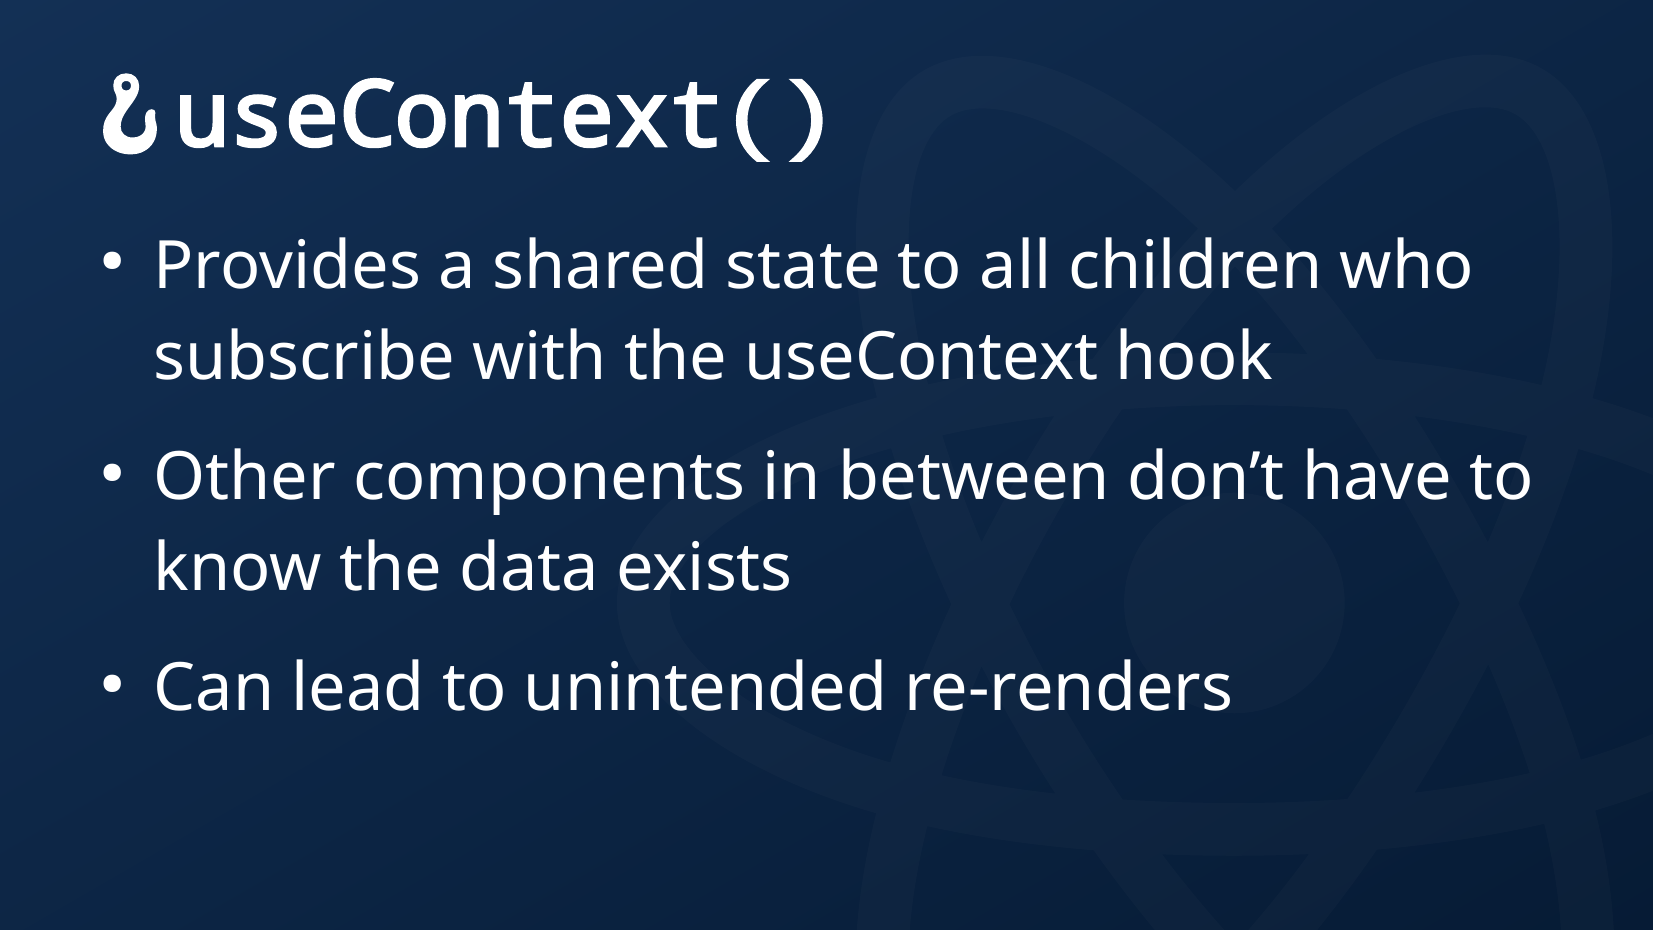

# 🪝useContext()
Provides a shared state to all children who subscribe with the useContext hook
Other components in between don’t have to know the data exists
Can lead to unintended re-renders